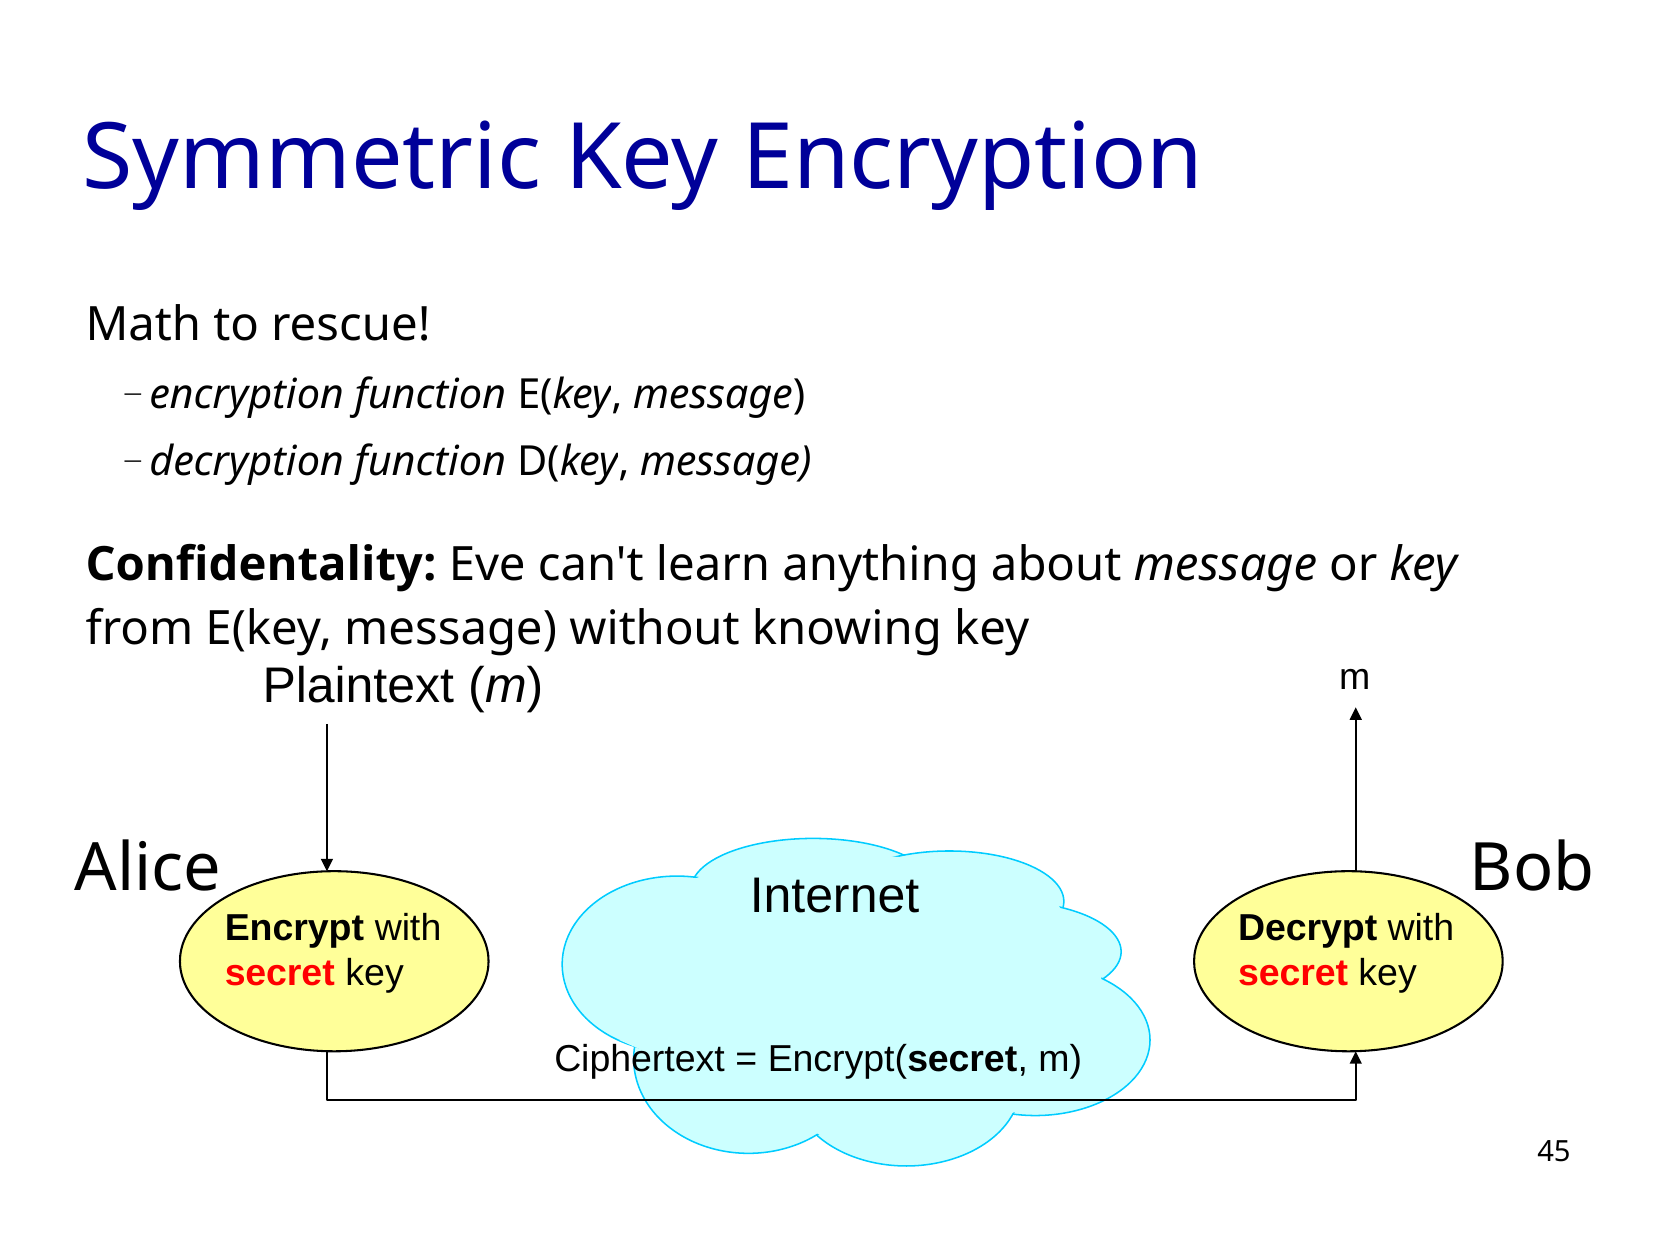

# Symmetric Key Encryption
Math to rescue!
encryption function E(key, message)
decryption function D(key, message)
Confidentality: Eve can't learn anything about message or key from E(key, message) without knowing key
 m
Plaintext (m)
Internet
Encrypt with
secret key
Decrypt with
secret key
Ciphertext = Encrypt(secret, m)
Alice
Bob
45